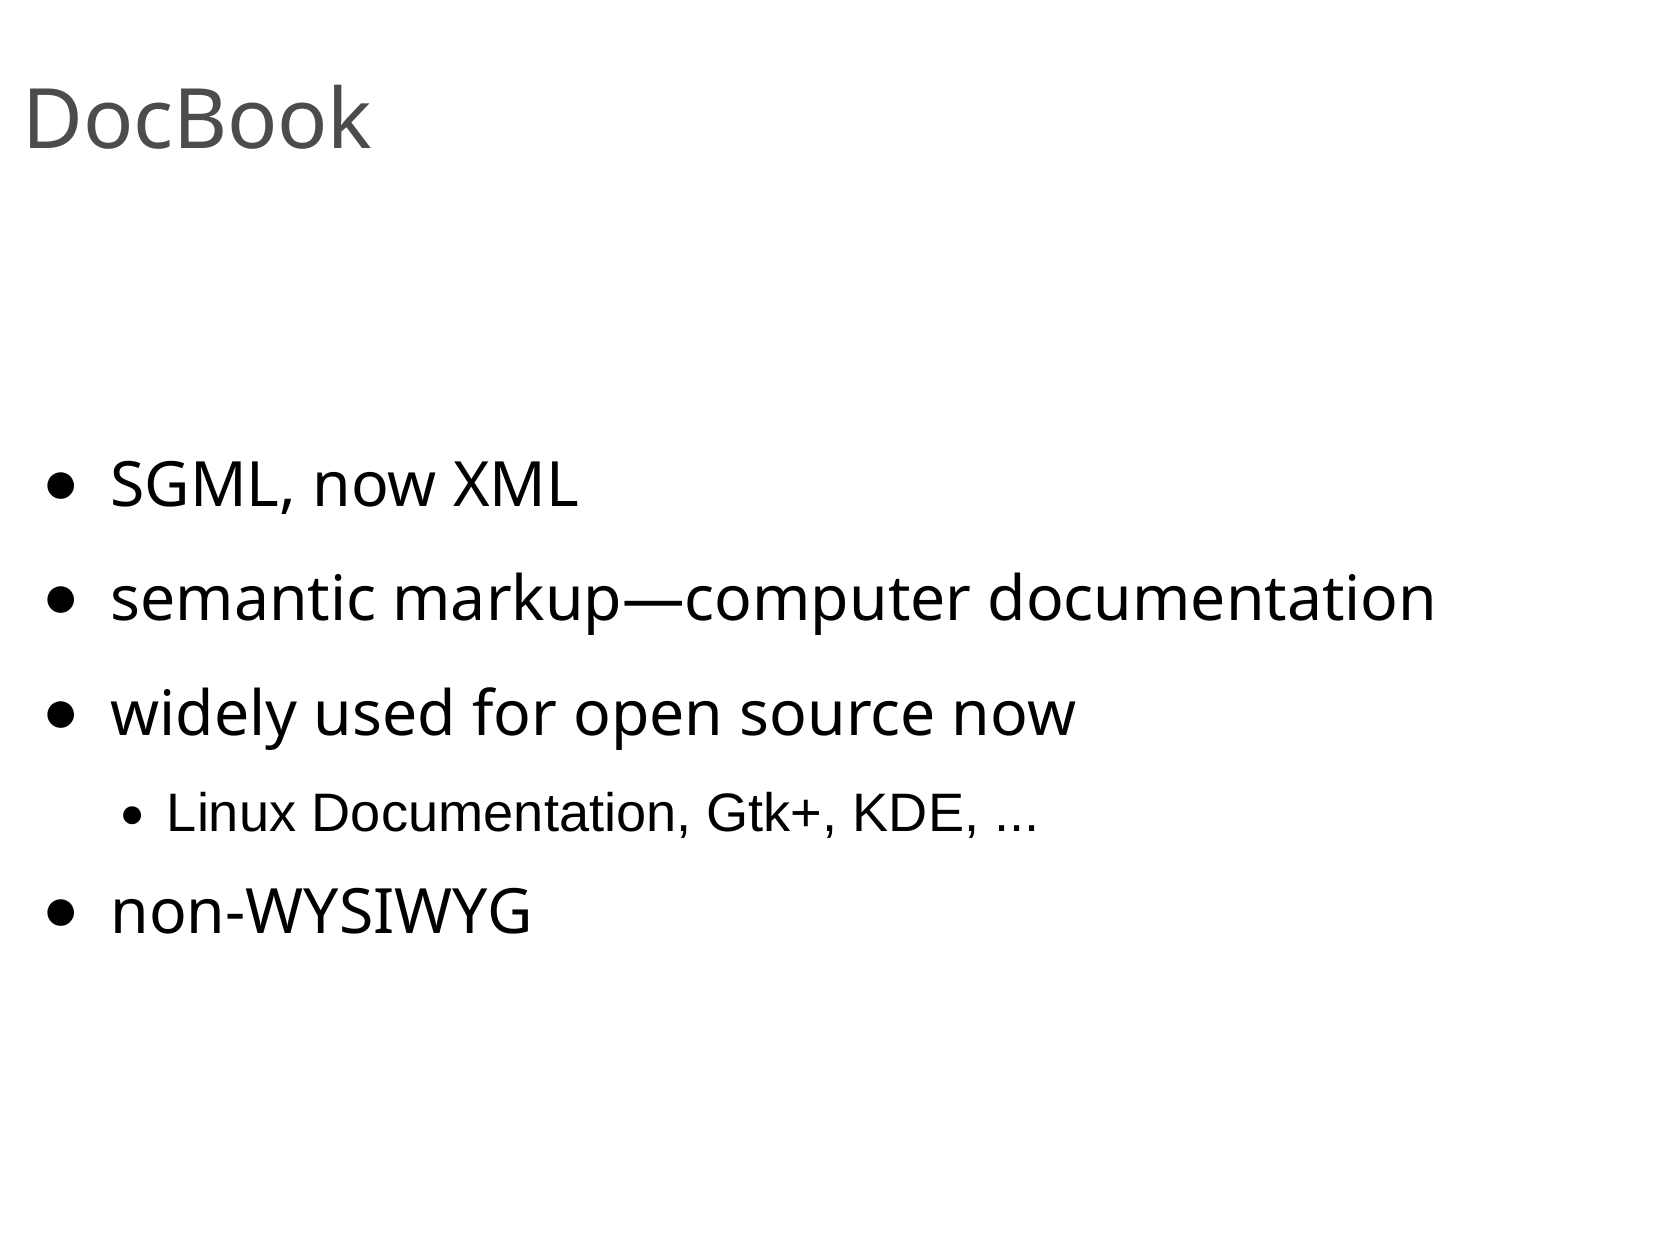

# DocBook
SGML, now XML
semantic markup—computer documentation
widely used for open source now
Linux Documentation, Gtk+, KDE, ...
non-WYSIWYG